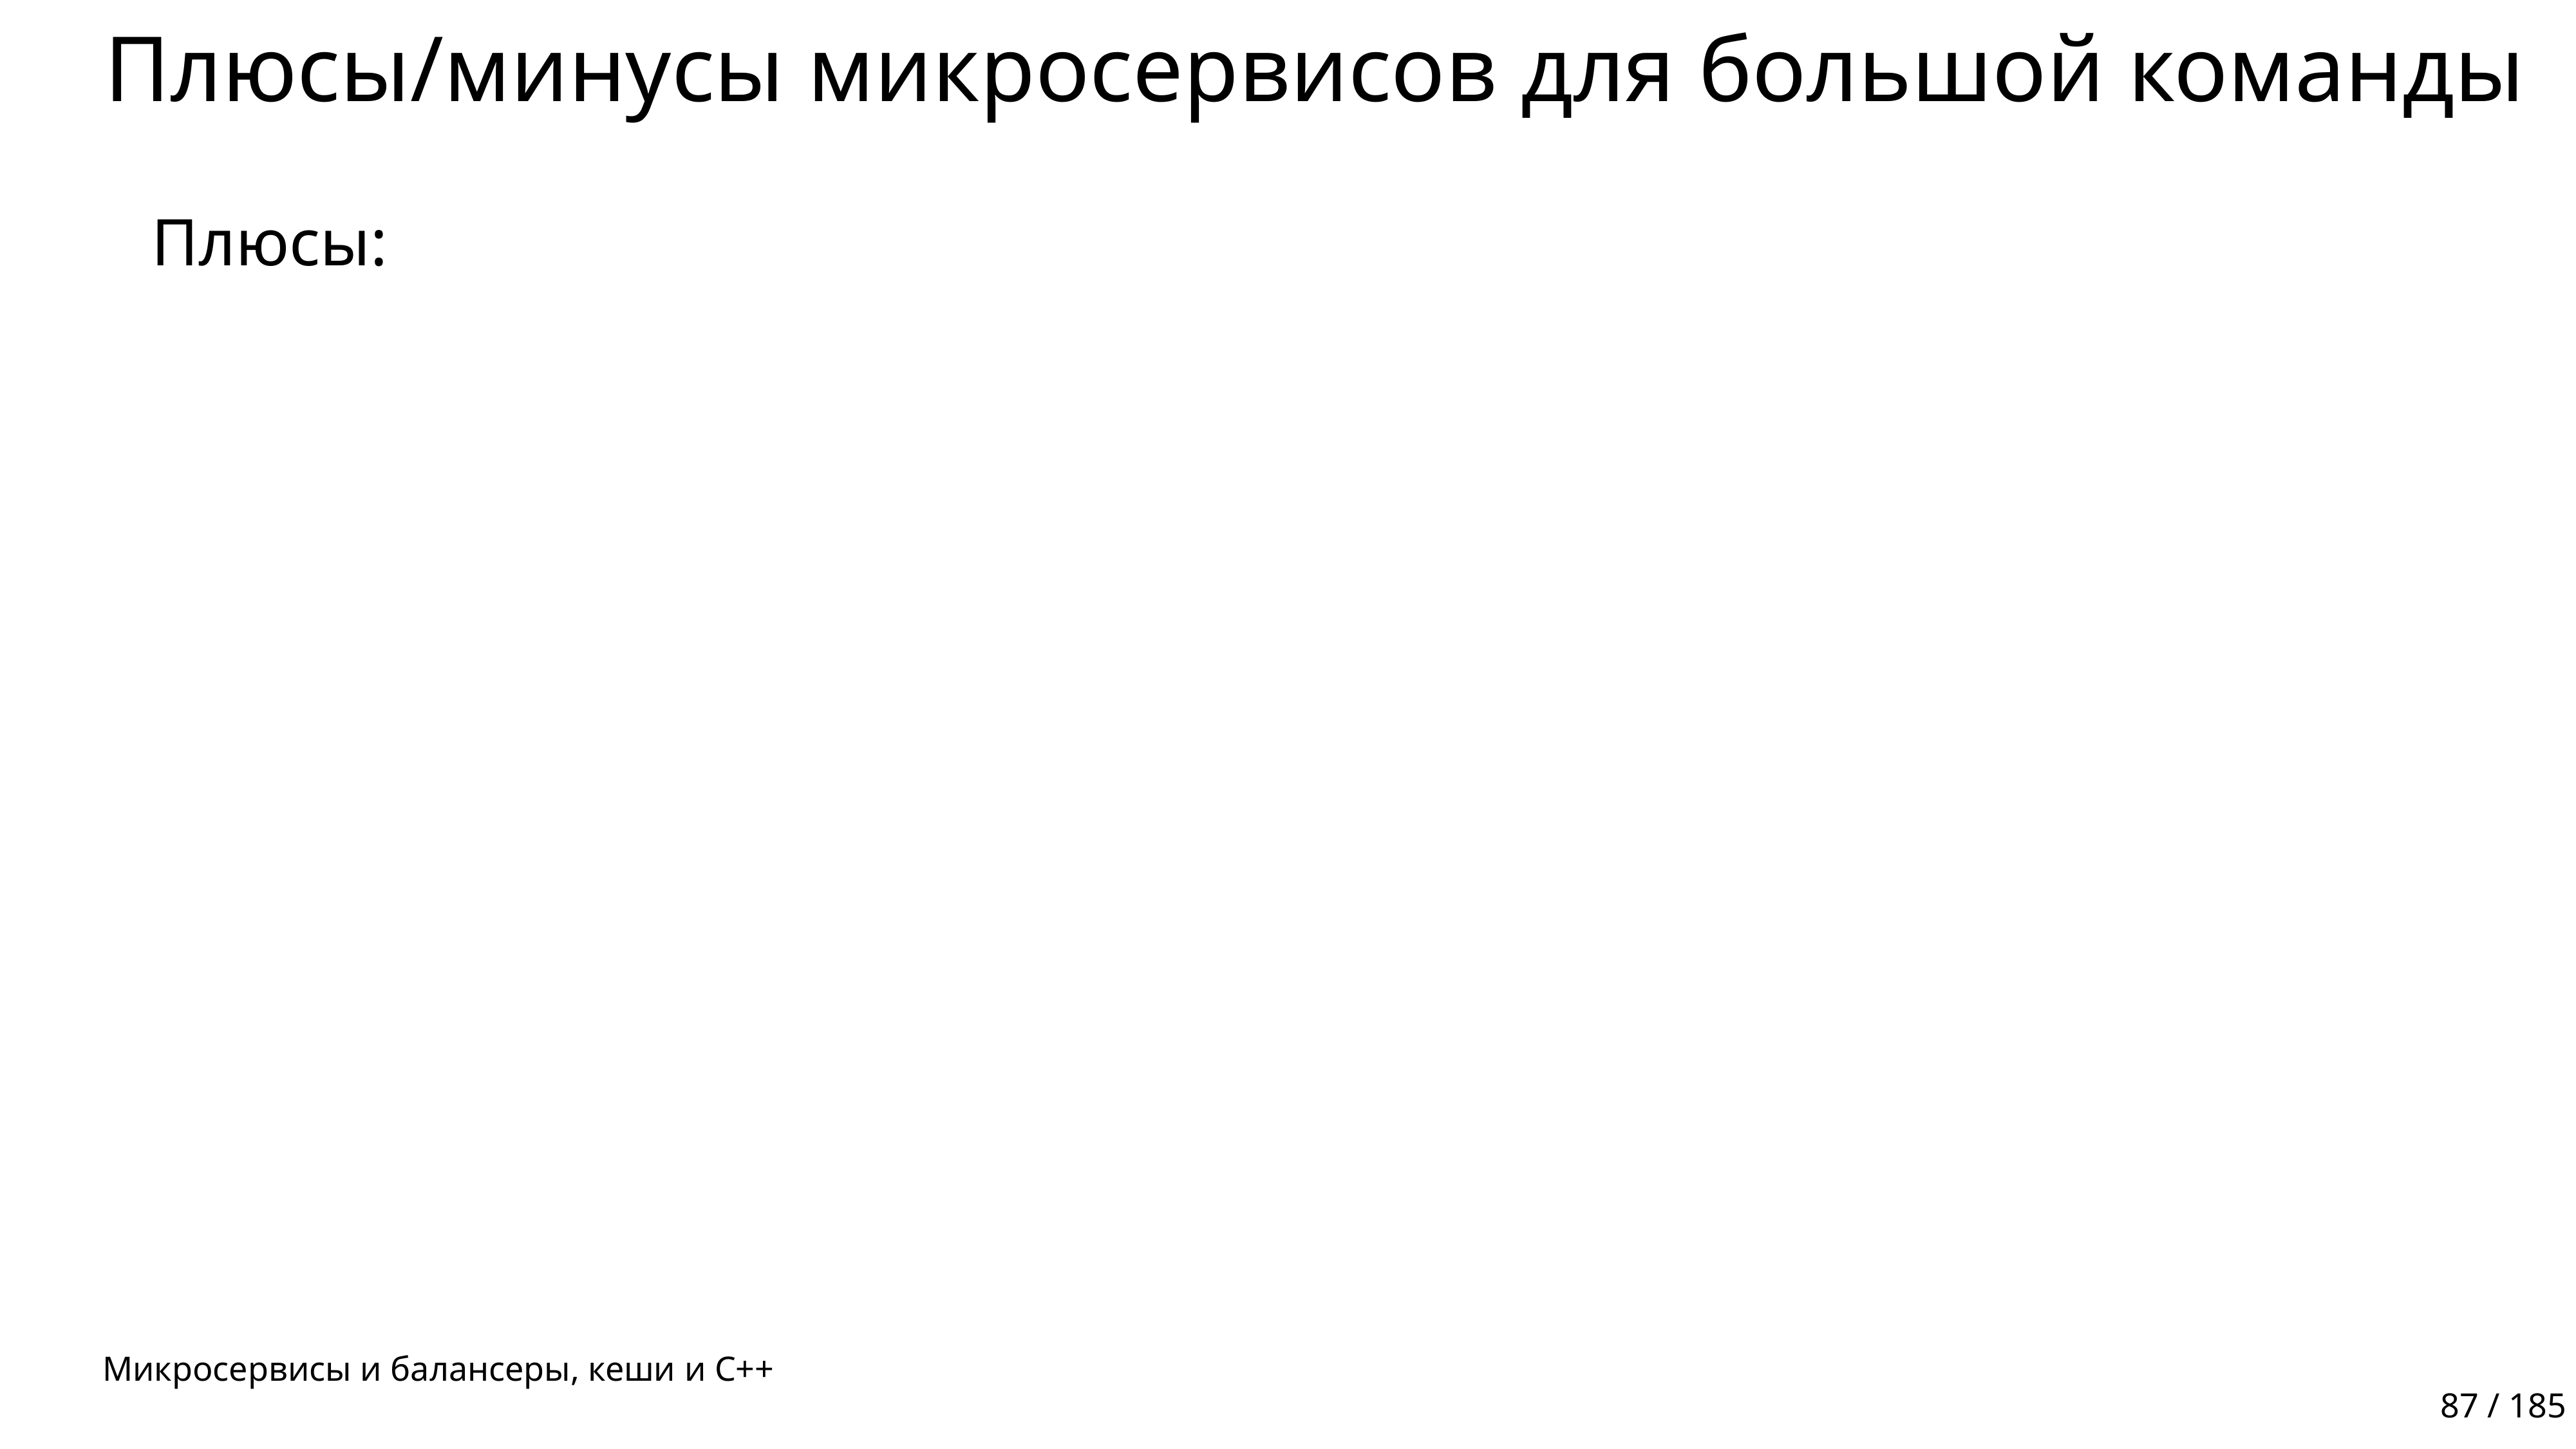

Плюсы/минусы микросервисов для большой команды
# Плюсы:
Микросервисы и балансеры, кеши и C++